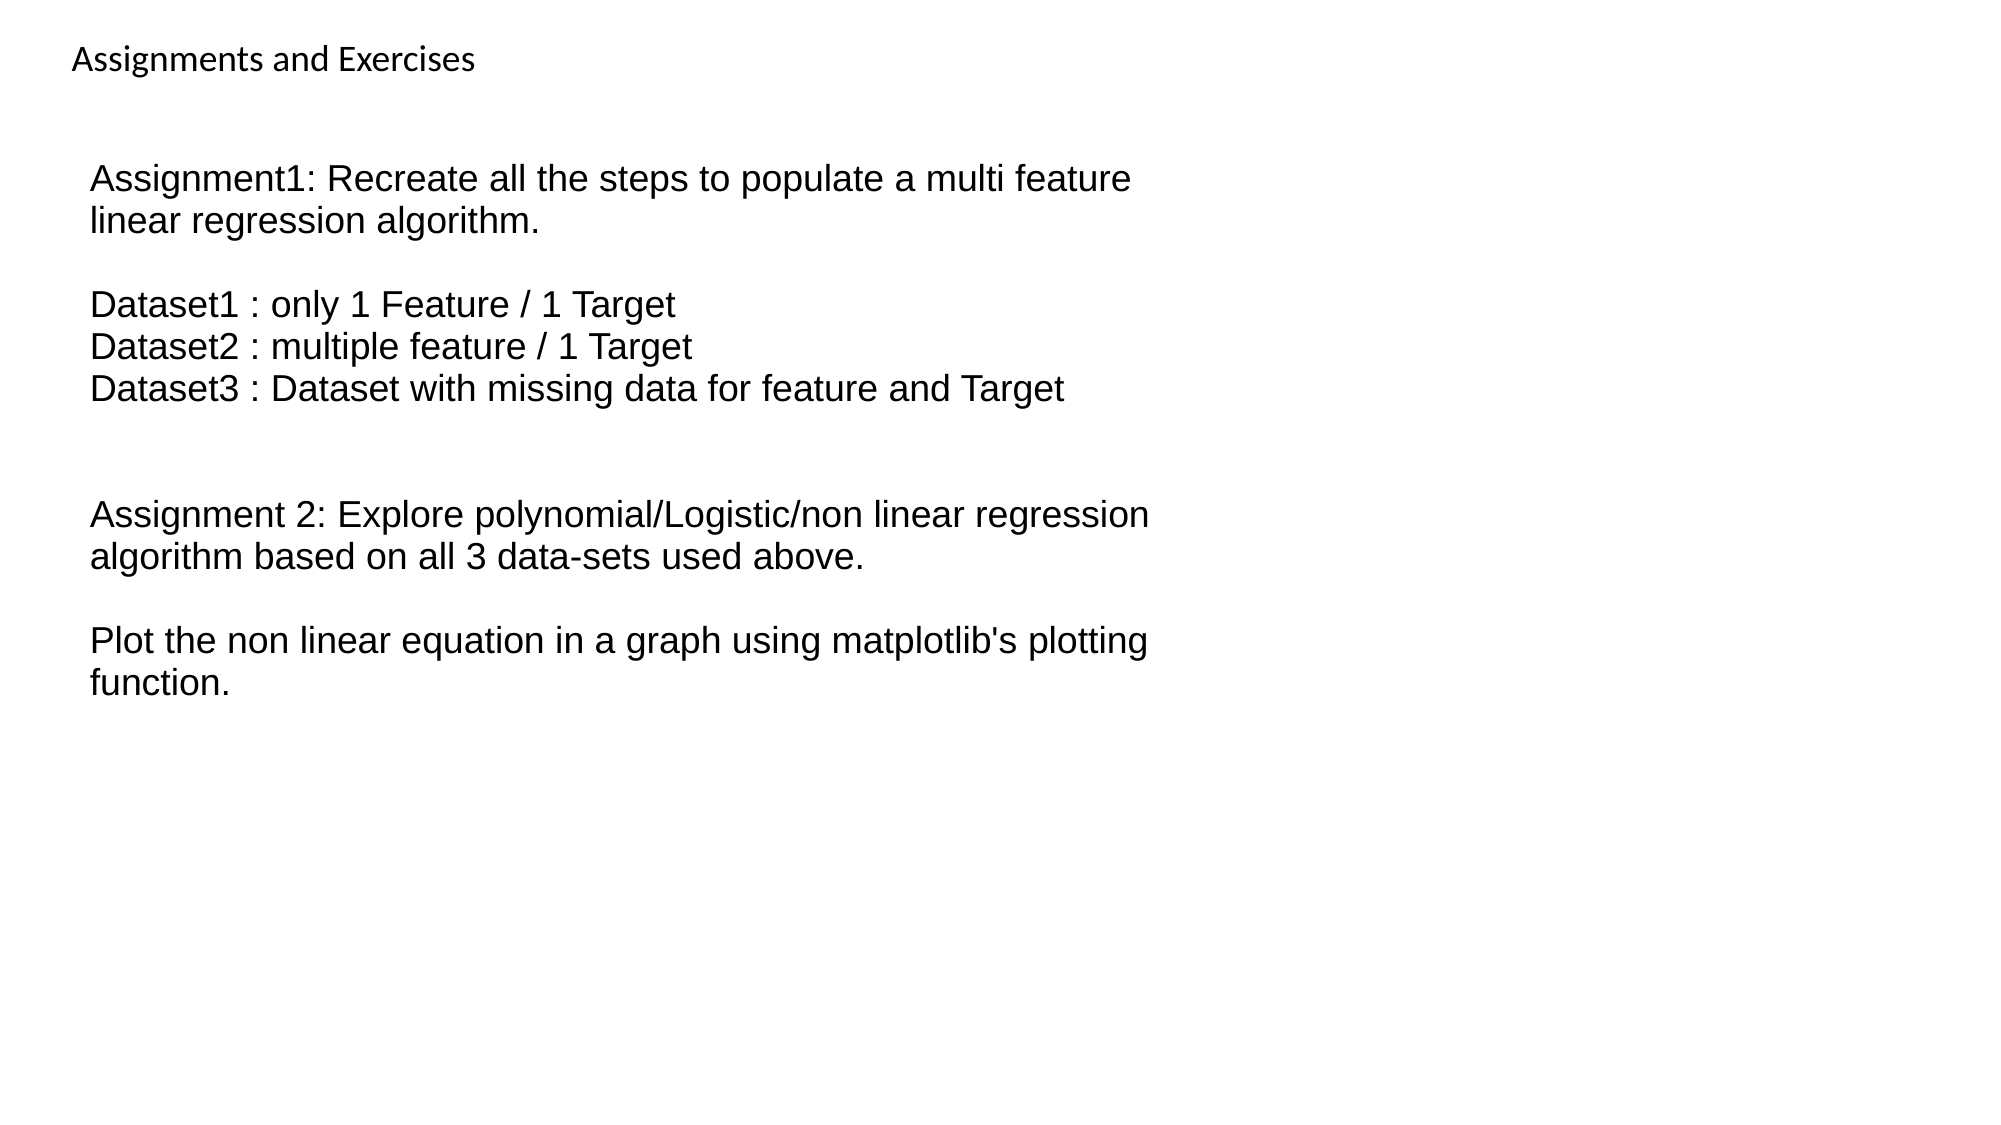

Assignments and Exercises
Assignment1: Recreate all the steps to populate a multi feature linear regression algorithm.
Dataset1 : only 1 Feature / 1 Target
Dataset2 : multiple feature / 1 Target
Dataset3 : Dataset with missing data for feature and Target
Assignment 2: Explore polynomial/Logistic/non linear regression algorithm based on all 3 data-sets used above.
Plot the non linear equation in a graph using matplotlib's plotting function.